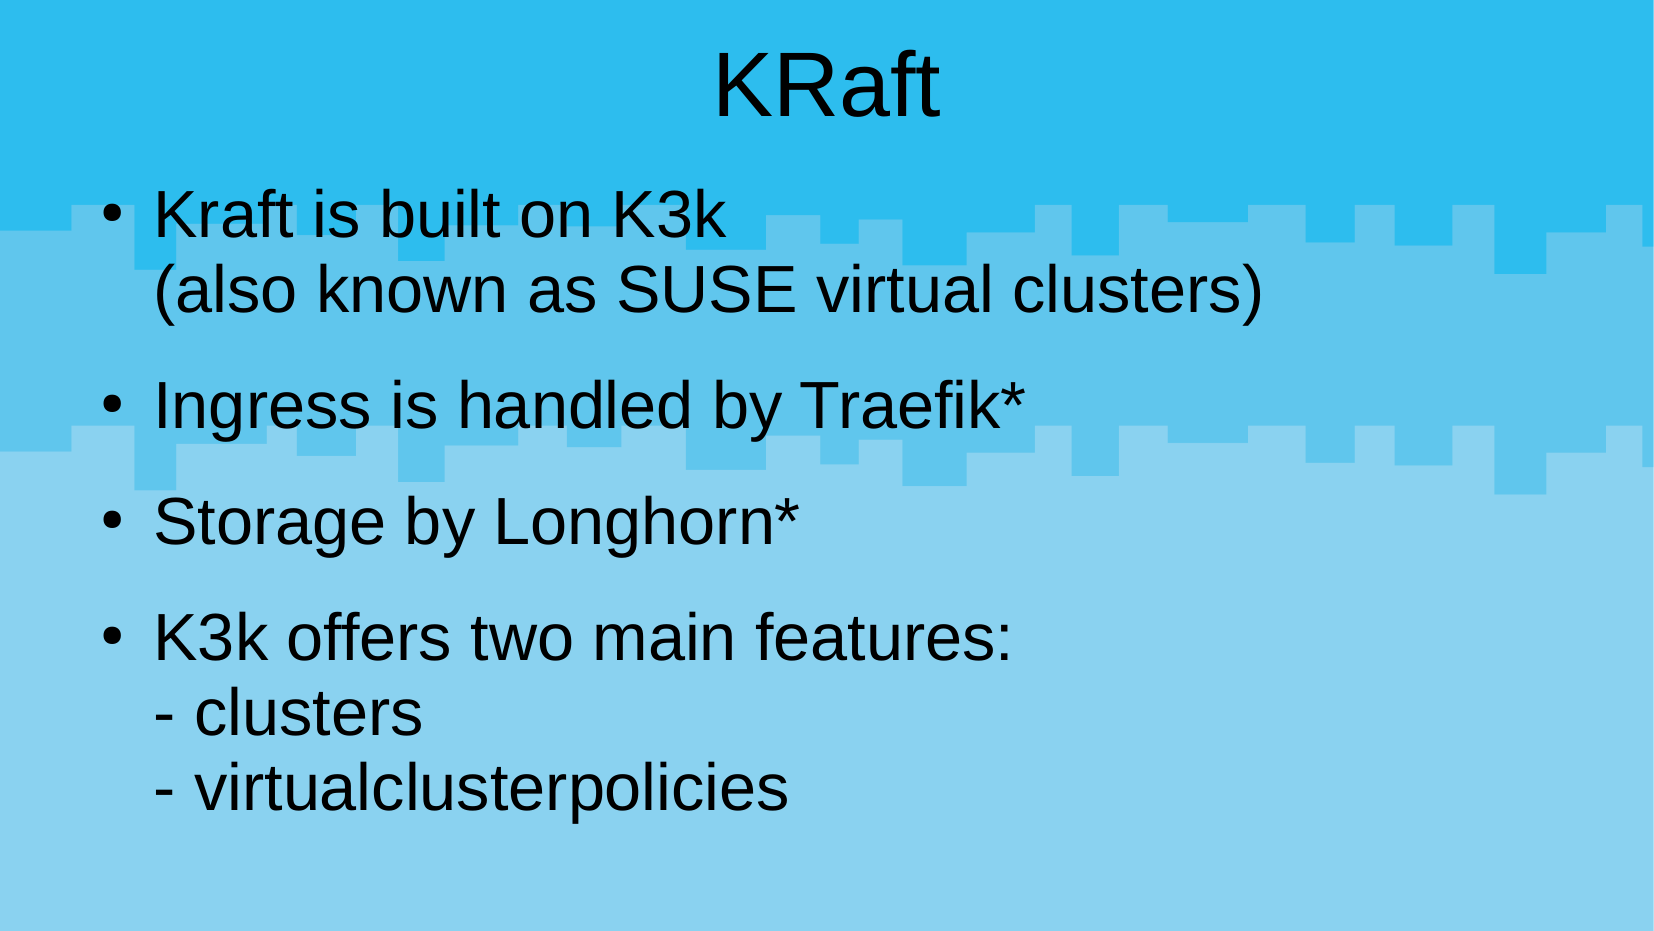

# KRaft
Kraft is built on K3k
(also known as SUSE virtual clusters)
Ingress is handled by Traefik*
Storage by Longhorn*
K3k offers two main features:
- clusters
- virtualclusterpolicies